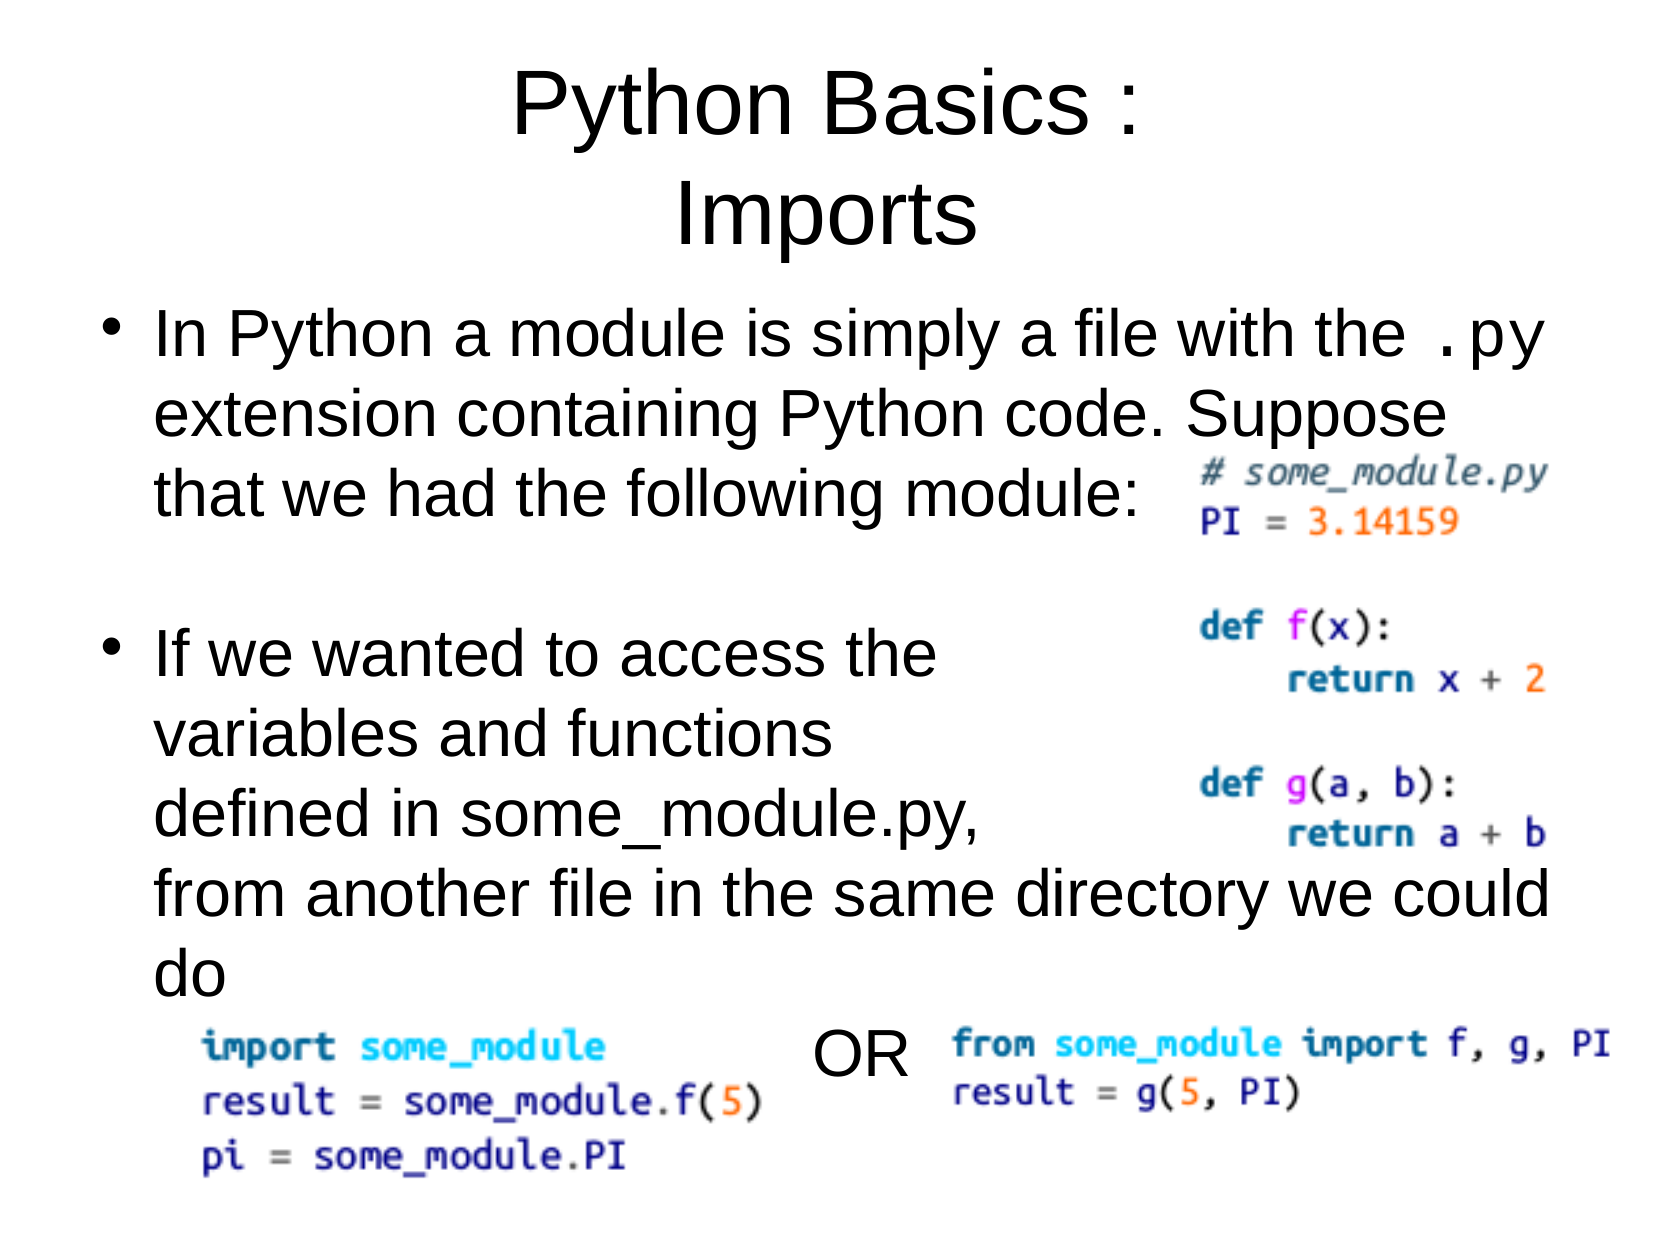

Python Basics :
Imports
In Python a module is simply a file with the .py extension containing Python code. Suppose that we had the following module:
If we wanted to access the
variables and functions
defined in some_module.py,
from another file in the same directory we could do
OR